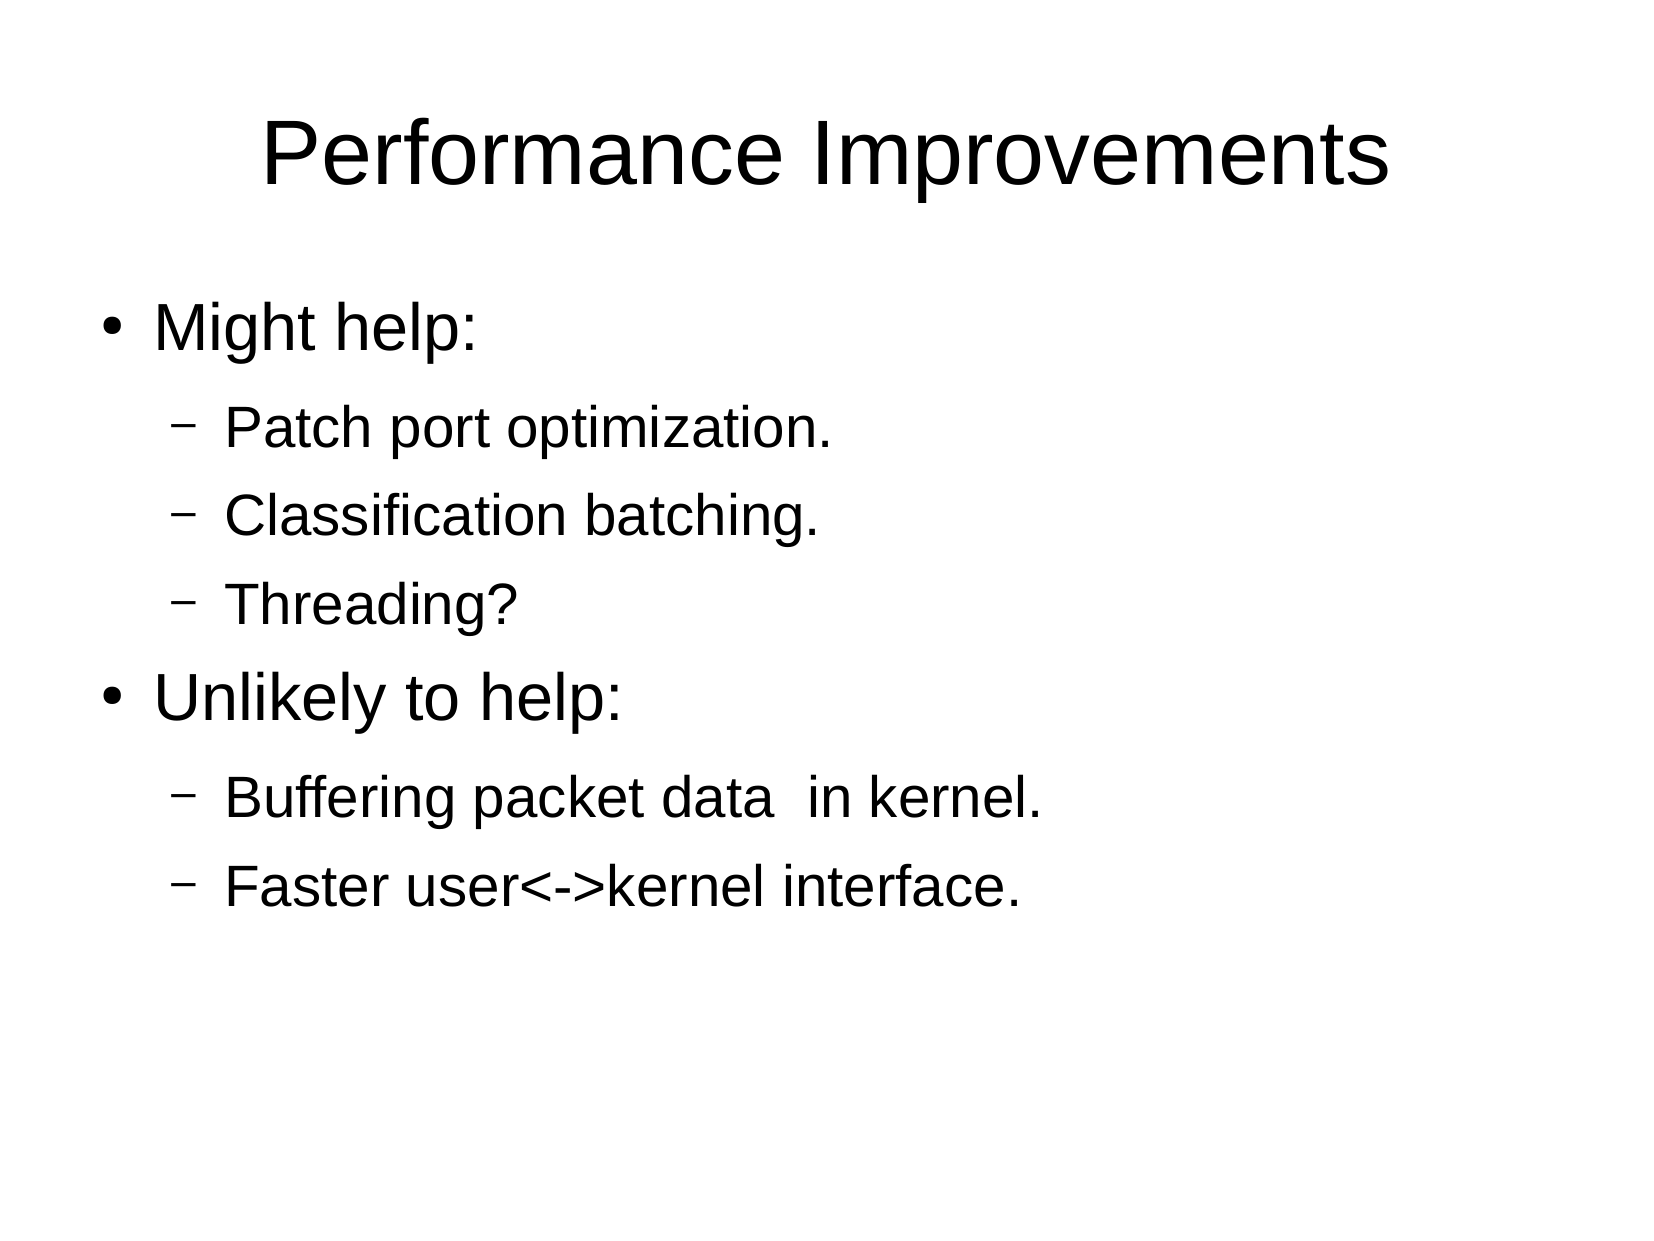

# Performance Improvements
Might help:
Patch port optimization.
Classification batching.
Threading?
Unlikely to help:
Buffering packet data in kernel.
Faster user<->kernel interface.